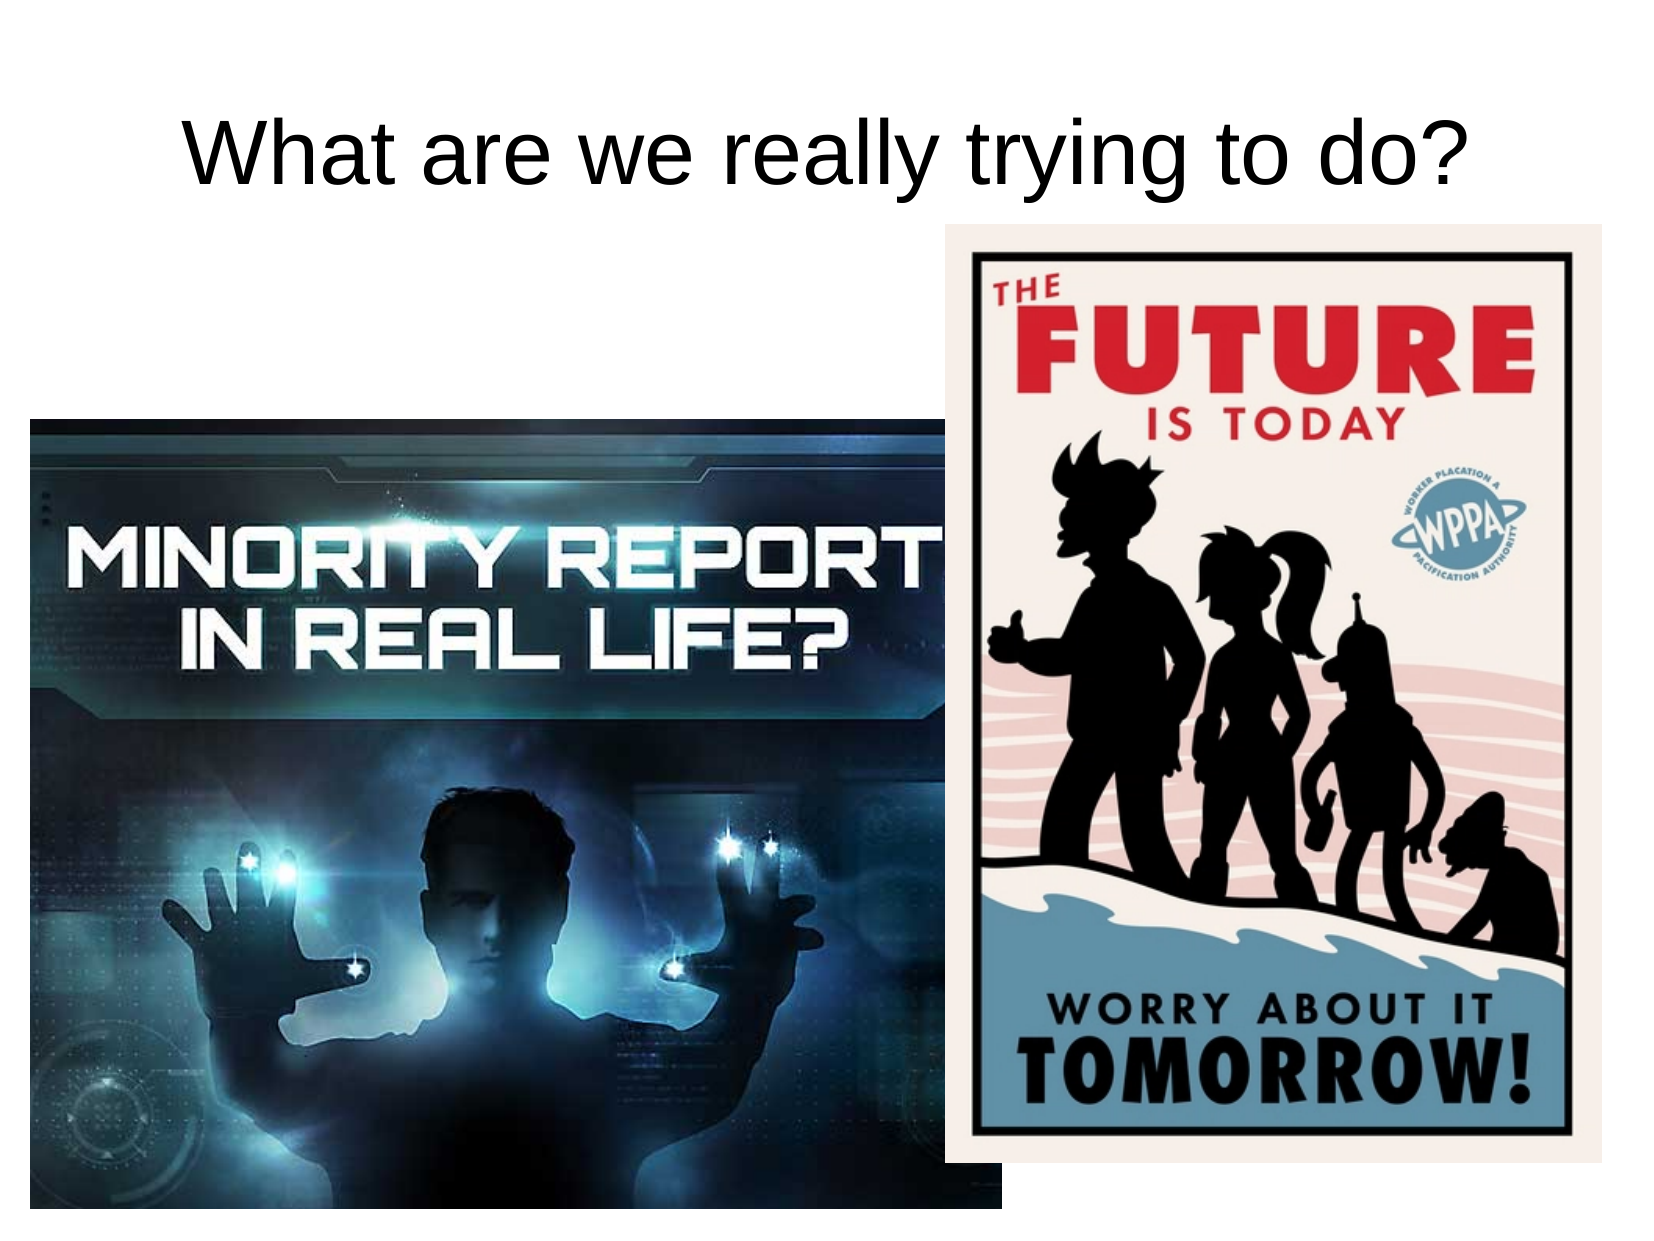

# What are we really trying to do?